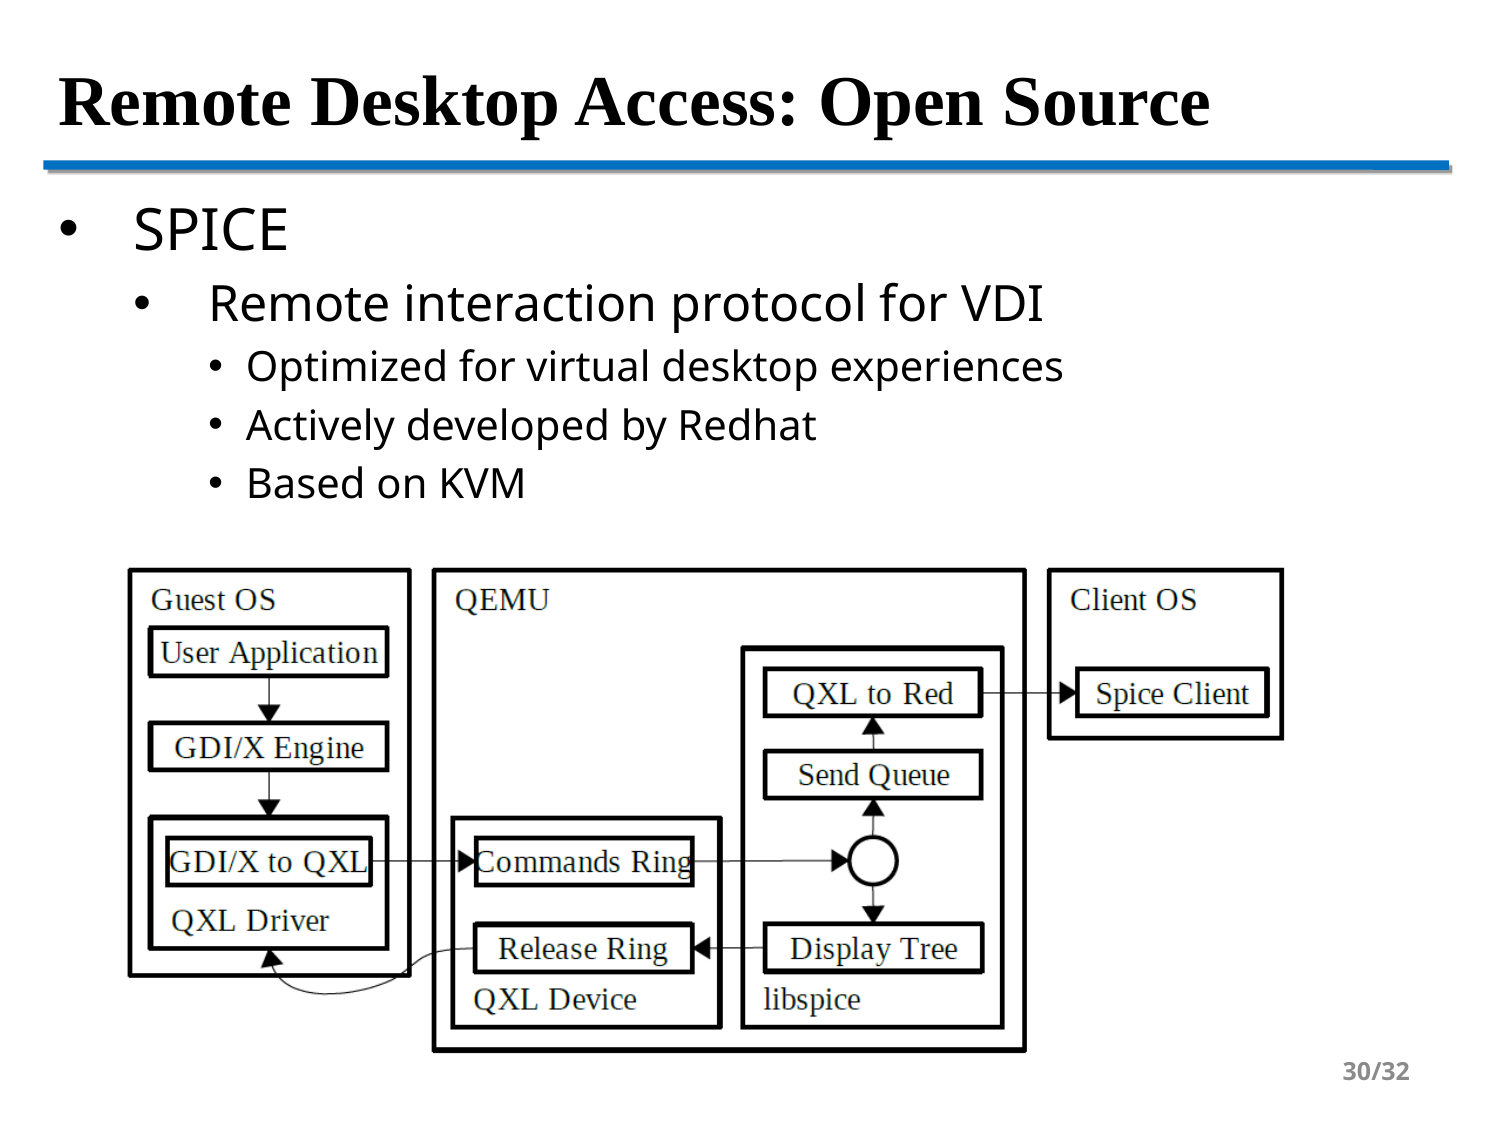

# Remote Desktop Access: Open Source
SPICE
Remote interaction protocol for VDI
Optimized for virtual desktop experiences
Actively developed by Redhat
Based on KVM